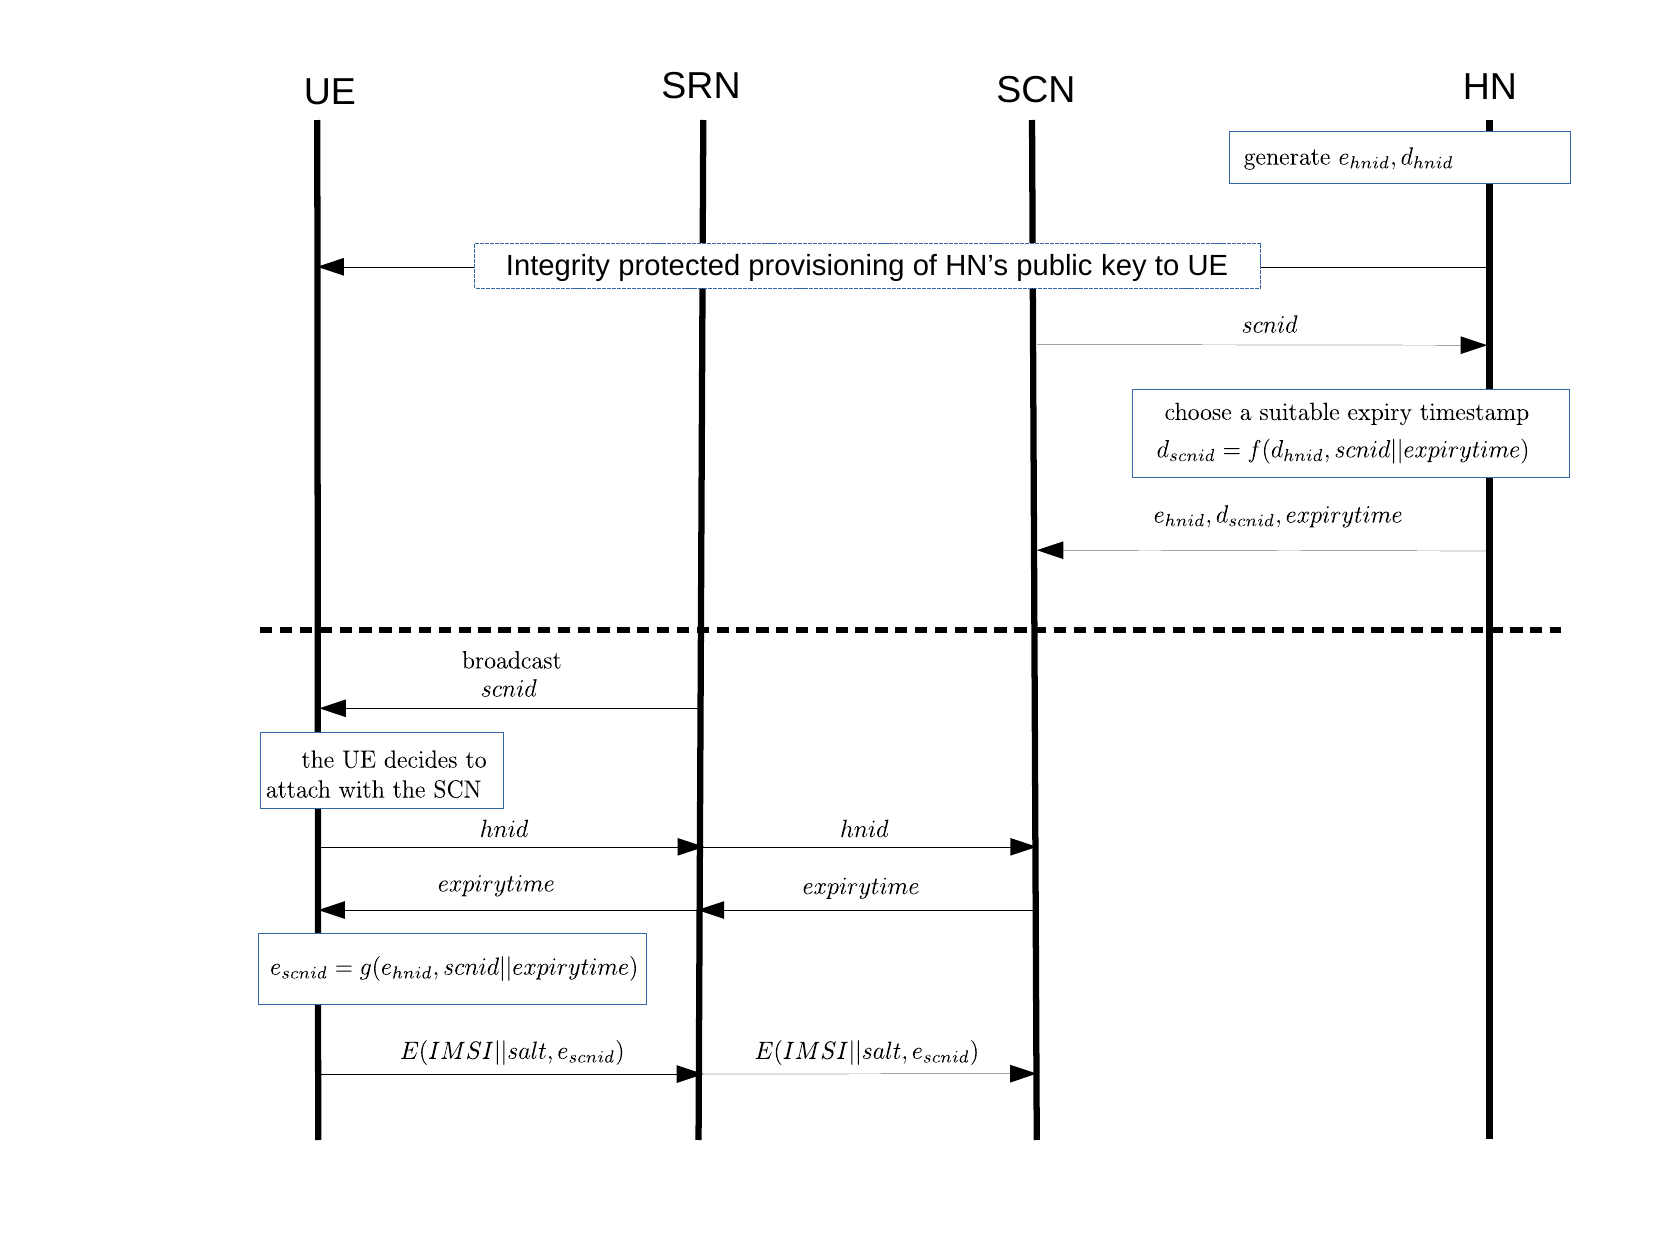

SRN
HN
SCN
UE
Integrity protected provisioning of HN’s public key to UE